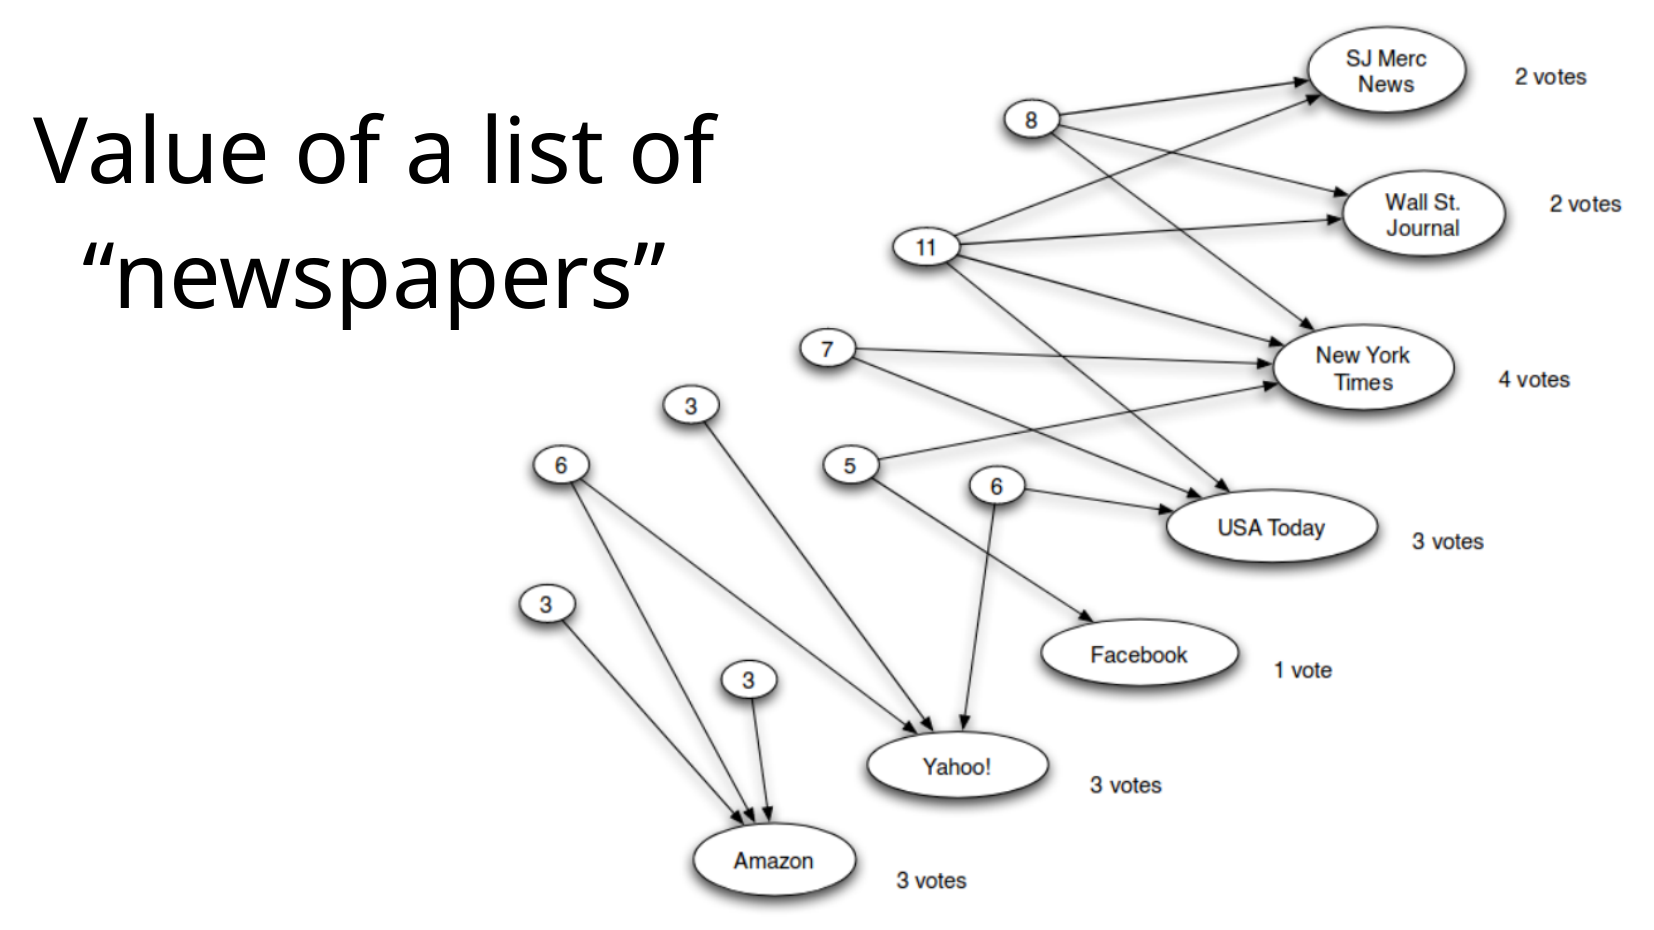

# Value of a list of “newspapers”
14